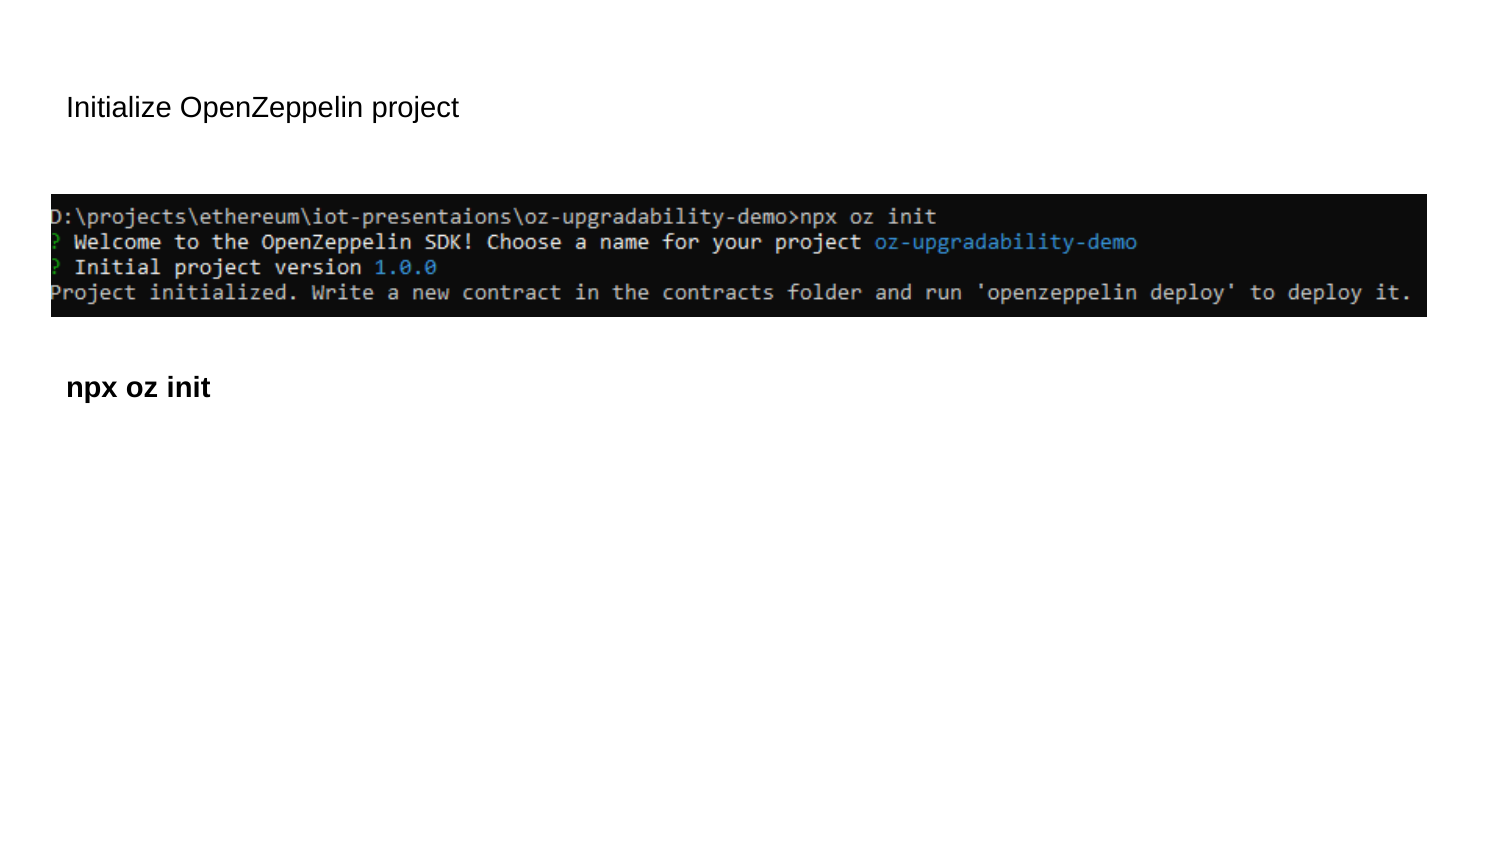

# Initialize OpenZeppelin project
npx oz init